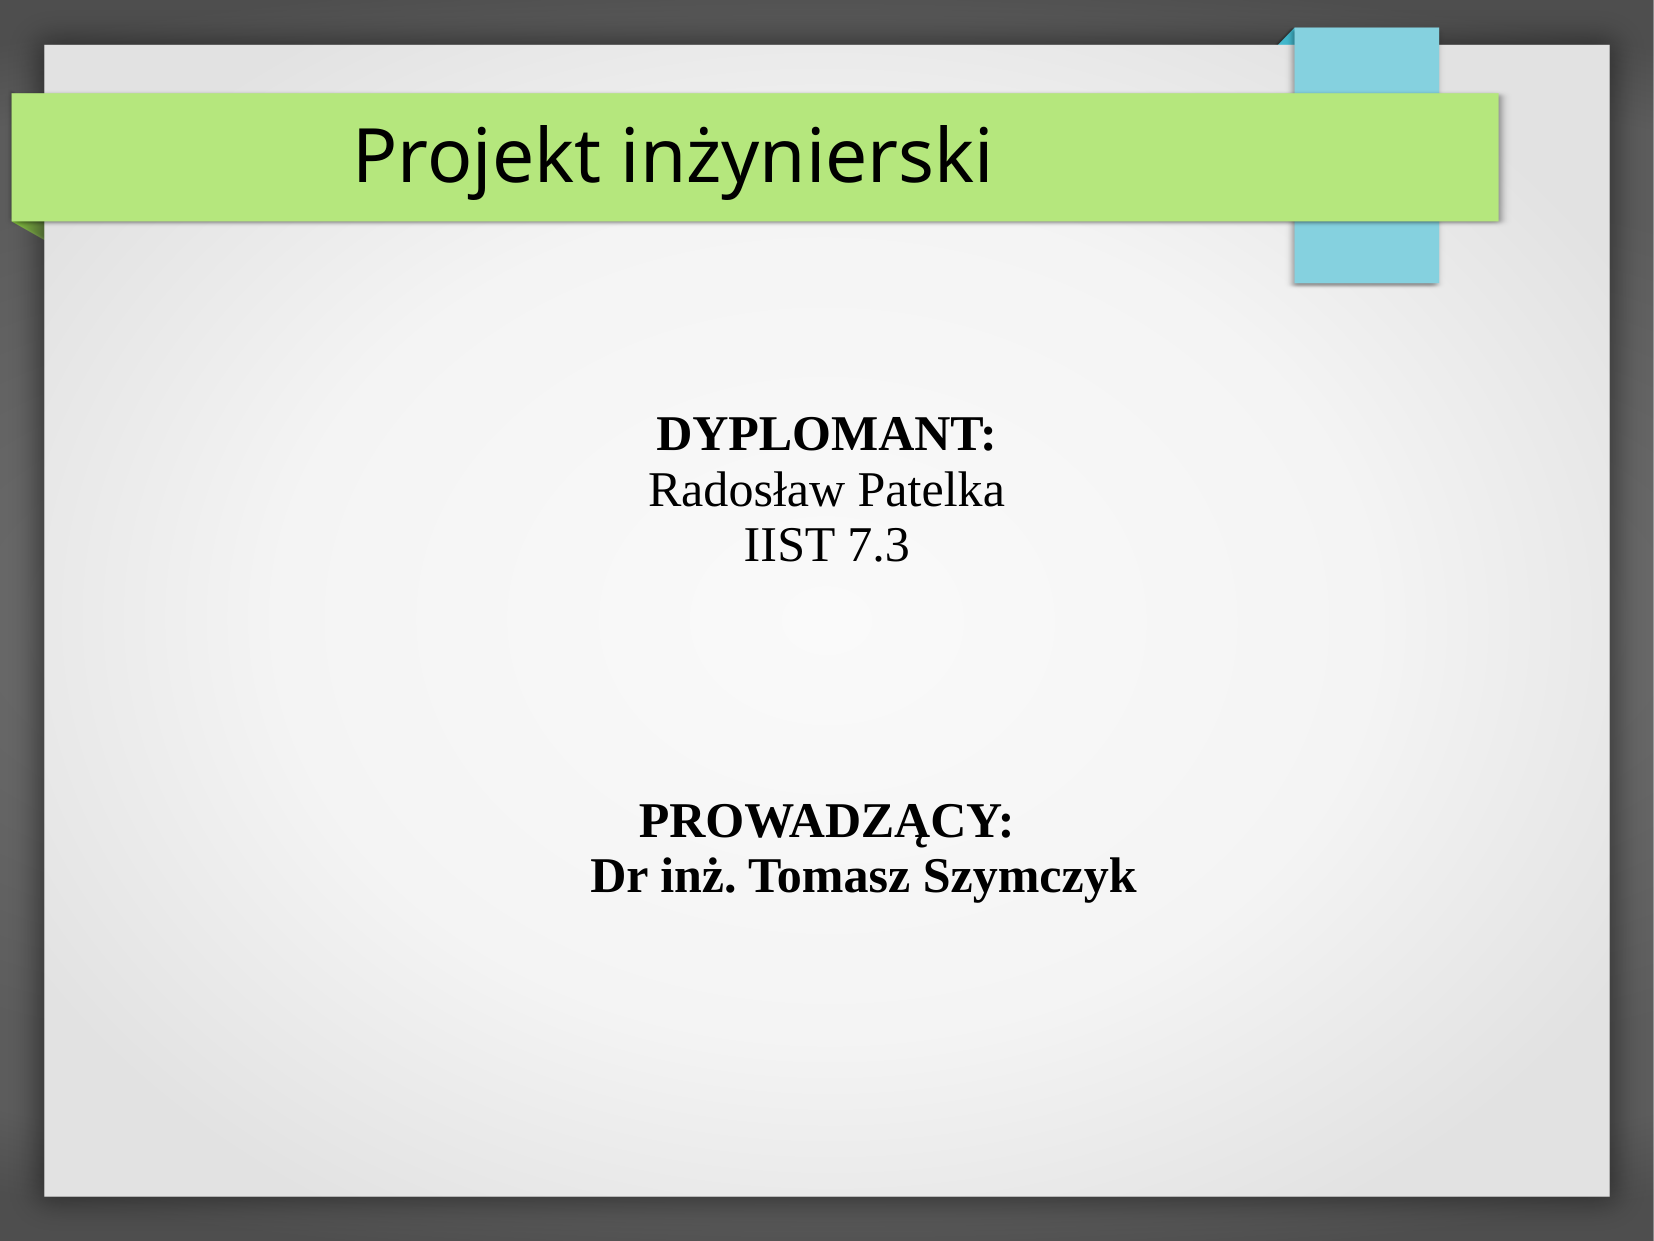

# Projekt inżynierski
DYPLOMANT:
Radosław Patelka
IIST 7.3
PROWADZĄCY:
	Dr inż. Tomasz Szymczyk